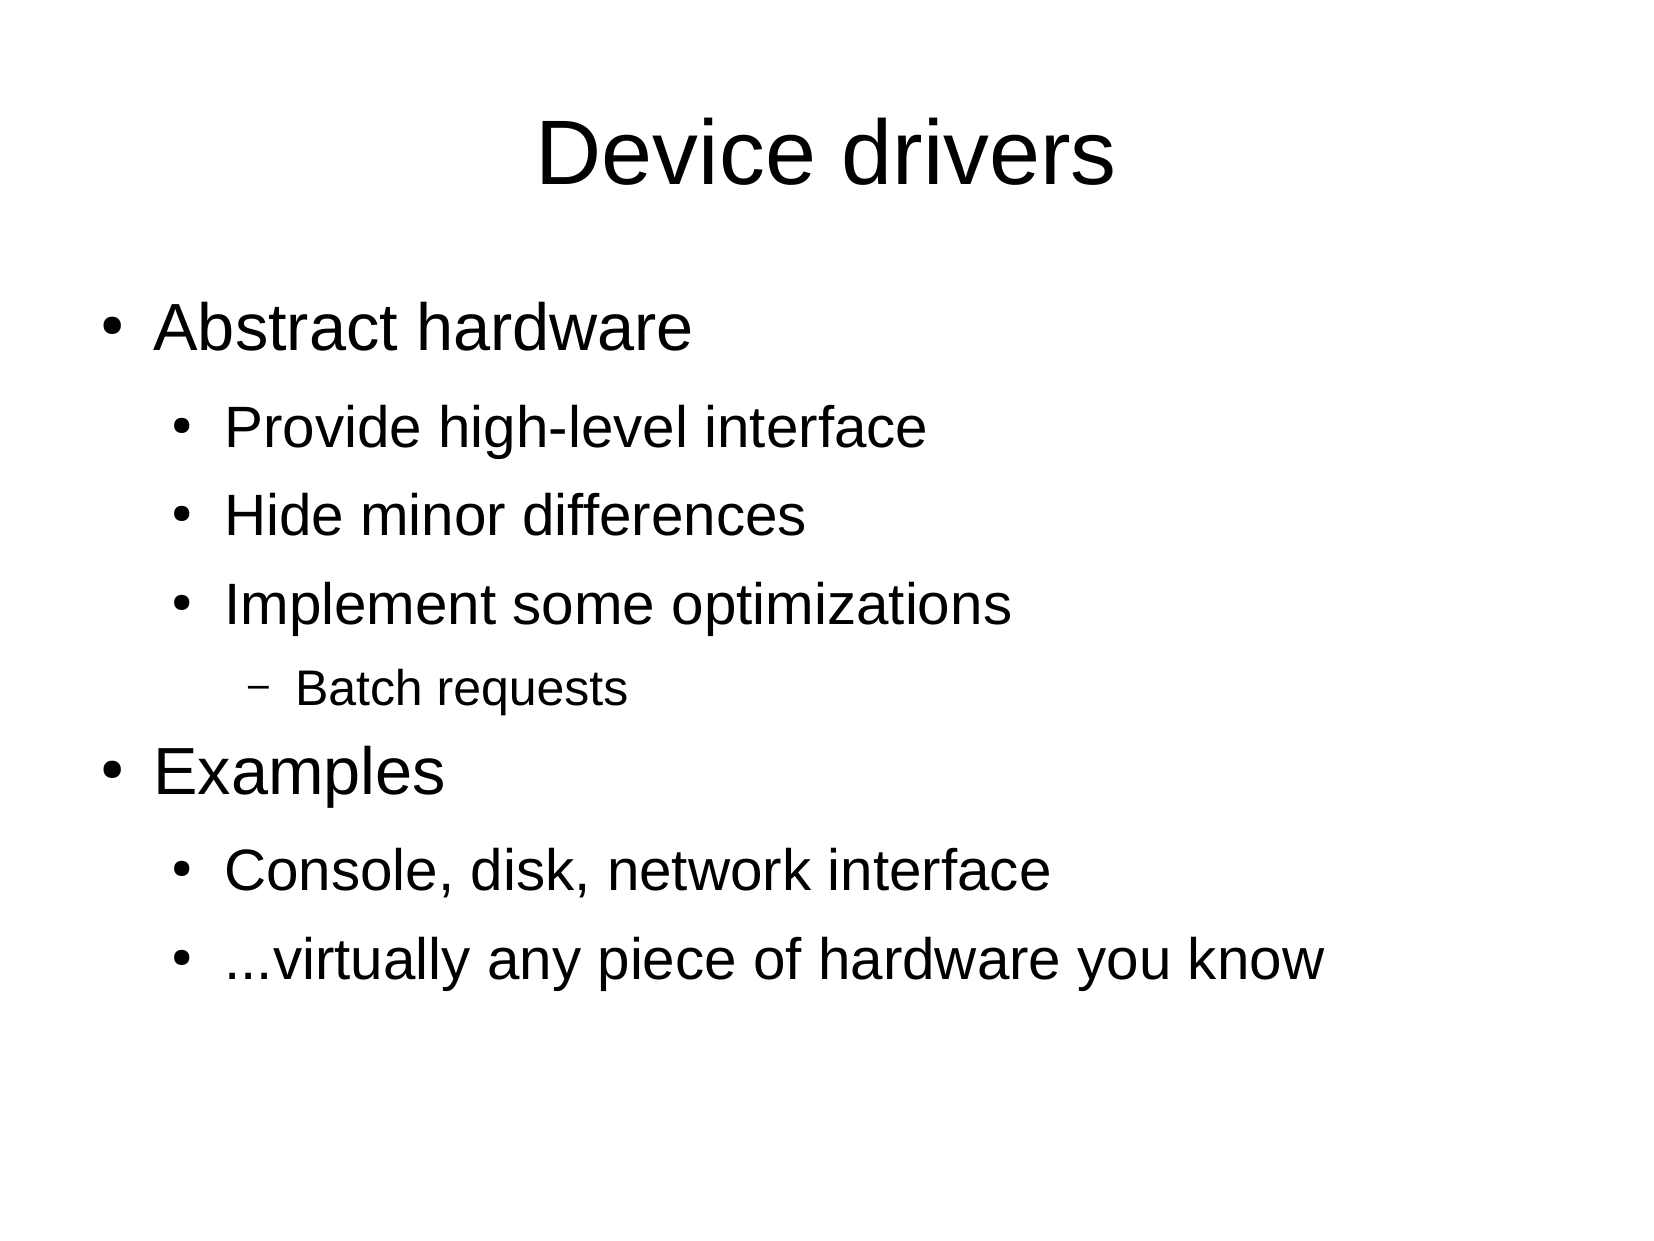

# Device drivers
Abstract hardware
Provide high-level interface
Hide minor differences
Implement some optimizations
Batch requests
Examples
Console, disk, network interface
...virtually any piece of hardware you know